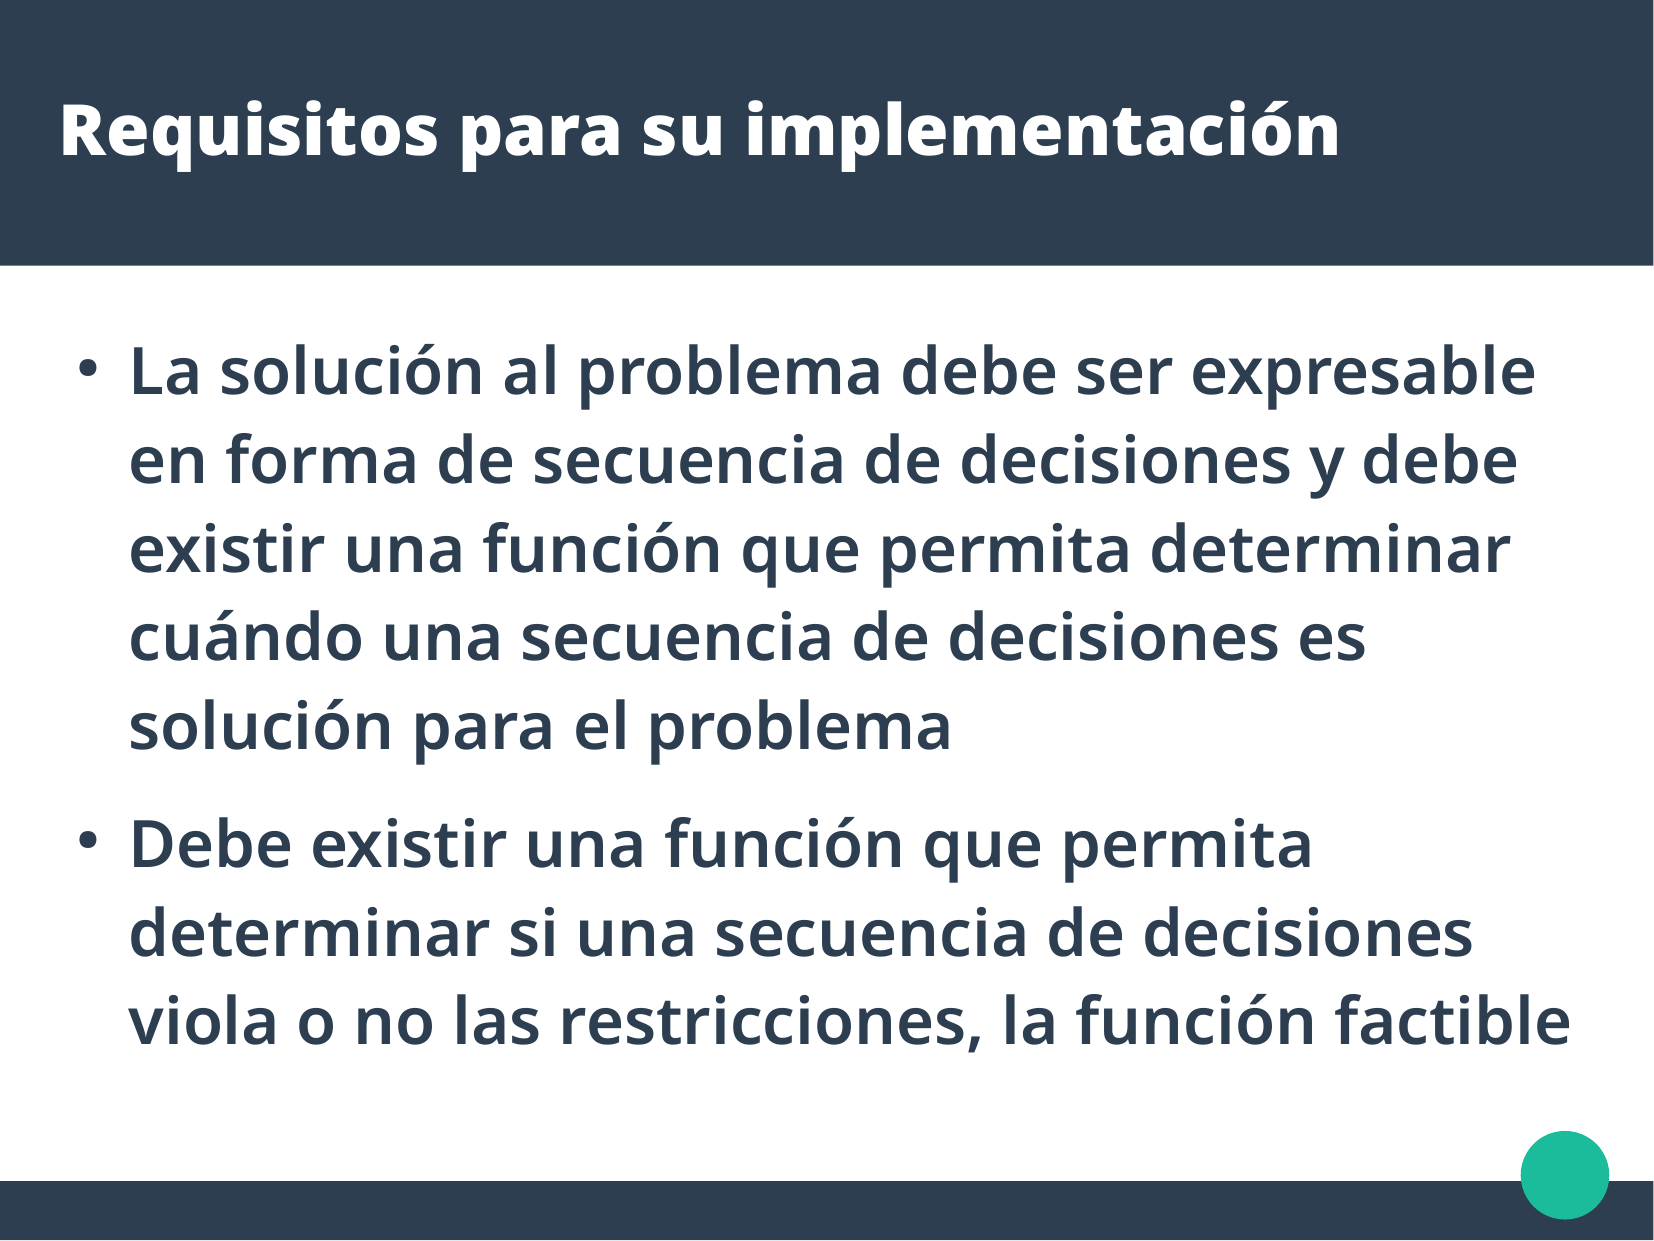

# Requisitos para su implementación
La solución al problema debe ser expresable en forma de secuencia de decisiones y debe existir una función que permita determinar cuándo una secuencia de decisiones es solución para el problema
Debe existir una función que permita determinar si una secuencia de decisiones viola o no las restricciones, la función factible